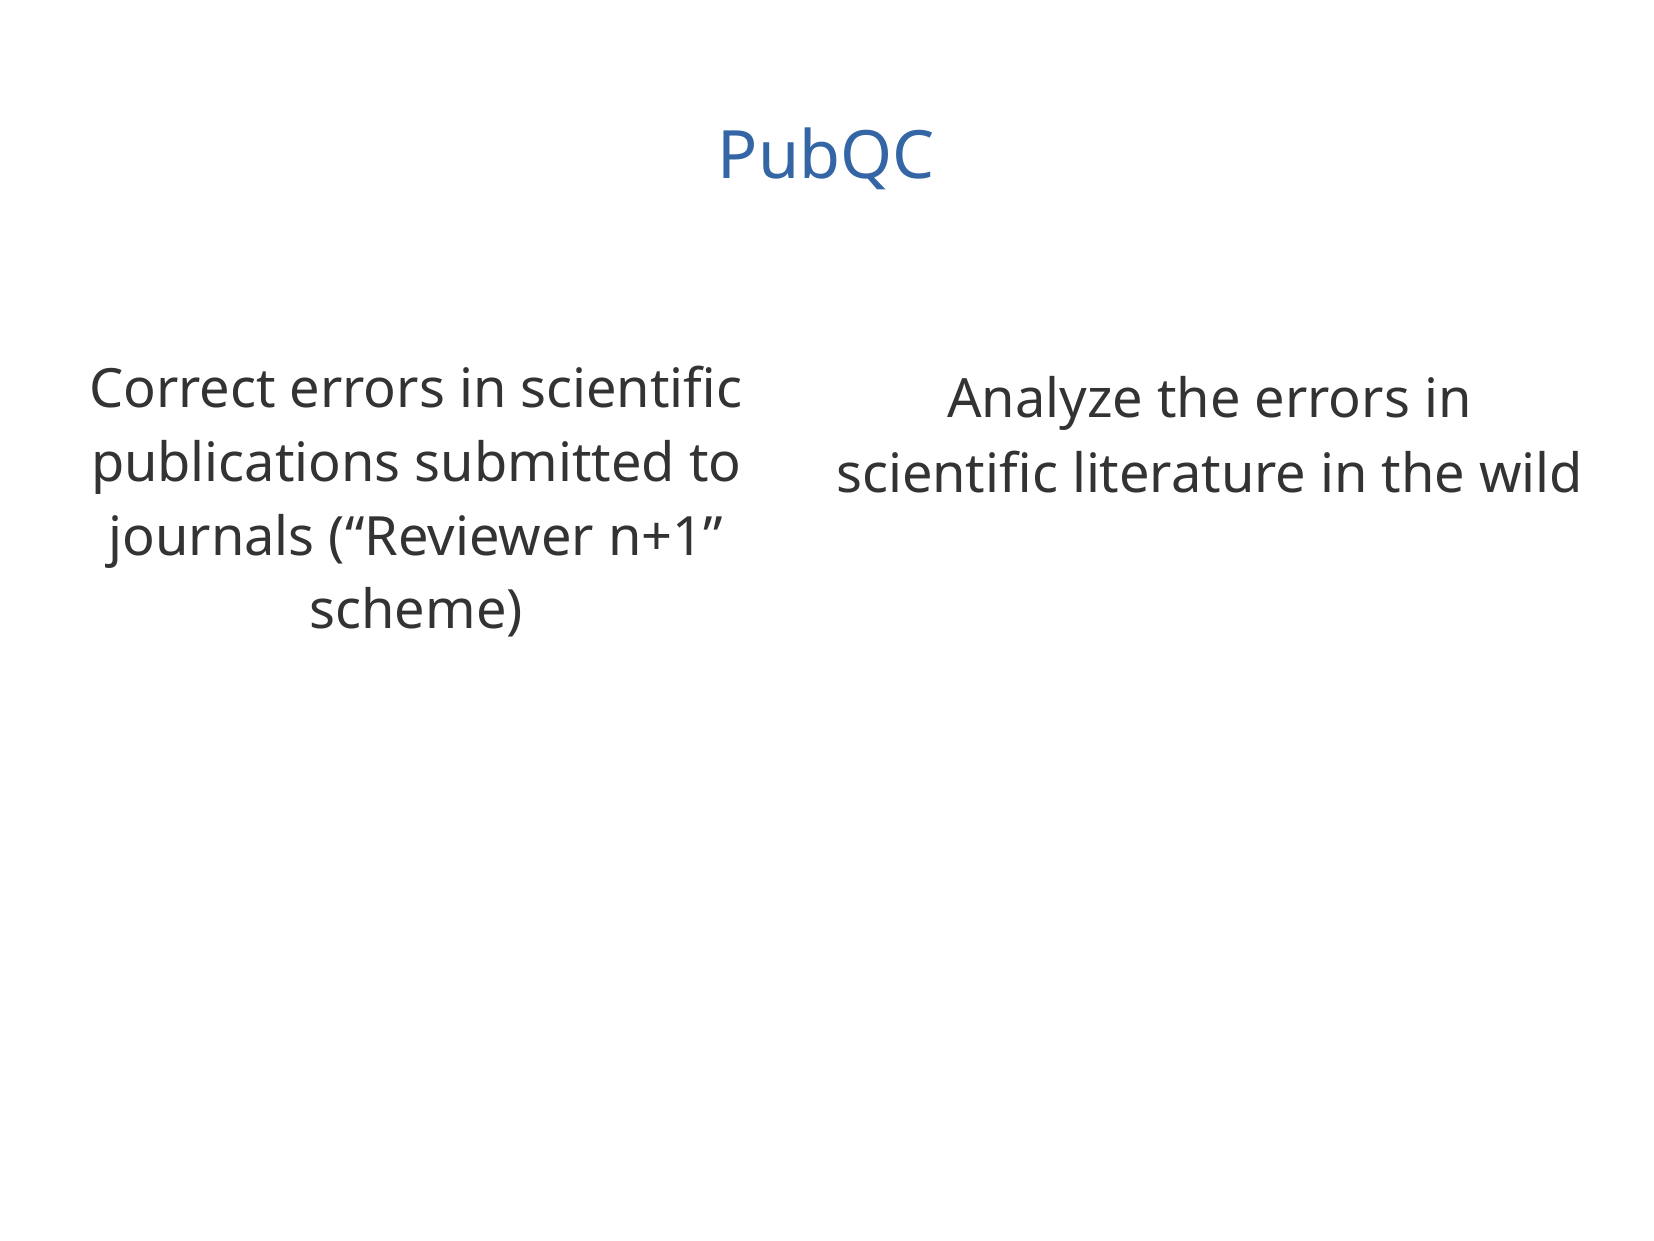

# PubQC
Correct errors in scientific publications submitted to journals (“Reviewer n+1” scheme)
Analyze the errors in scientific literature in the wild
Be able to compare arbitrary
groups of samples
Compare shifts observed
between conditions:
find samples that exhibit similar
changes in taxonomic abundance
Predict characteristics
of the finding:
confirm the finding